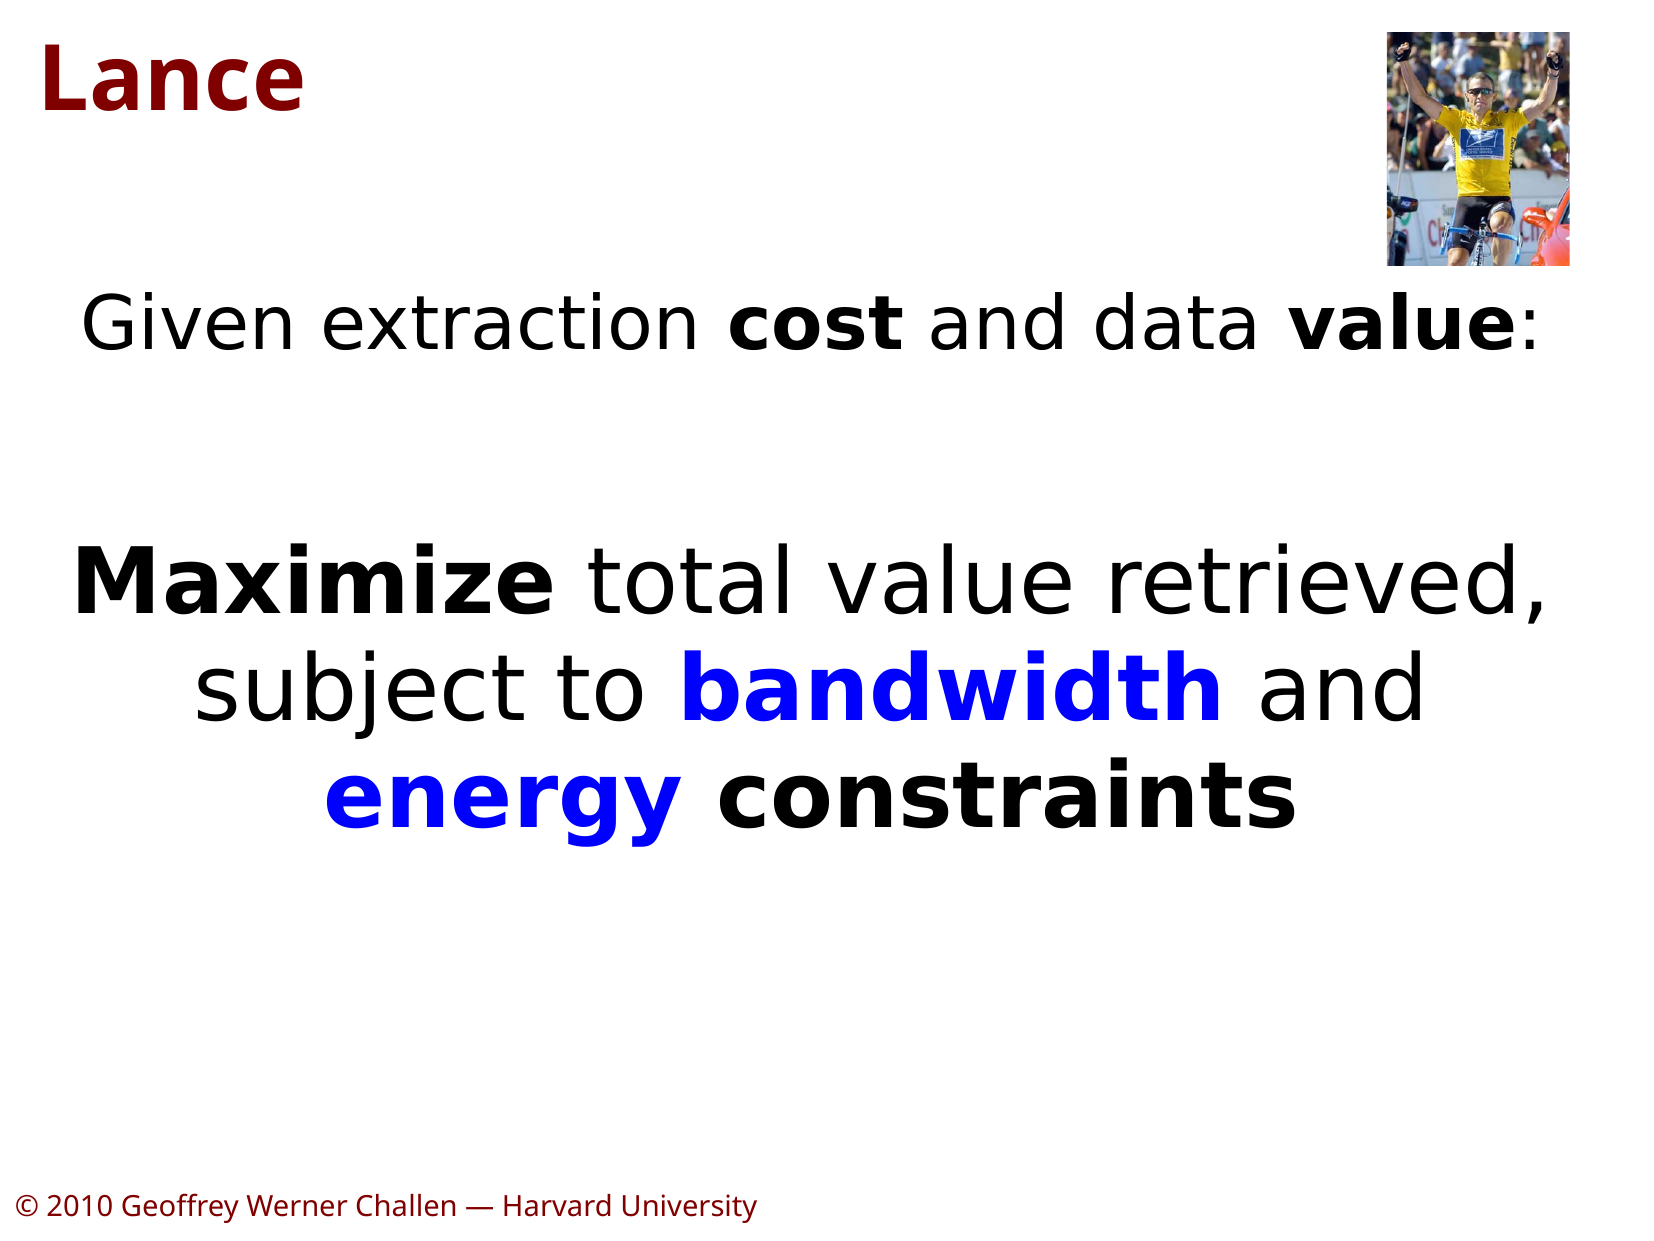

Lance
# Given extraction cost and data value:
Maximize total value retrieved, subject to bandwidth and energy constraints